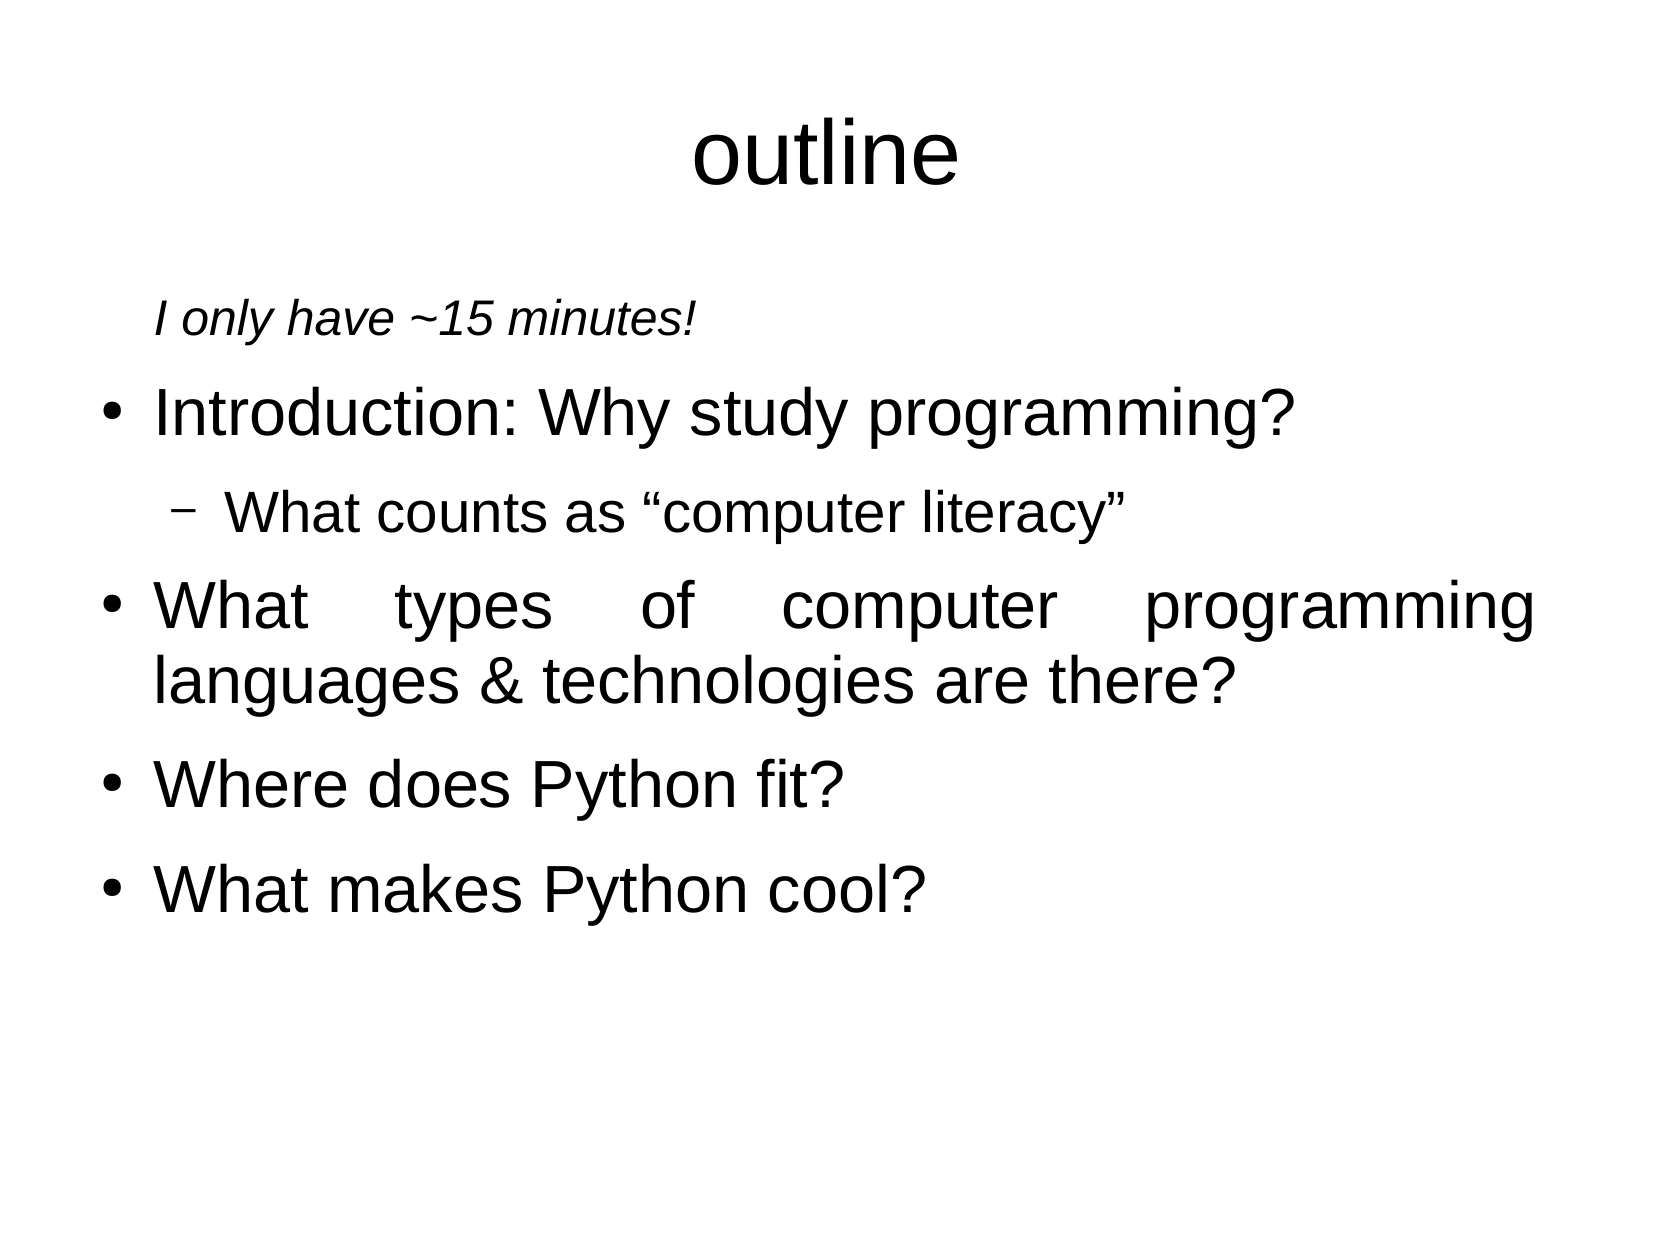

# outline
I only have ~15 minutes!
Introduction: Why study programming?
What counts as “computer literacy”
What types of computer programming languages & technologies are there?
Where does Python fit?
What makes Python cool?